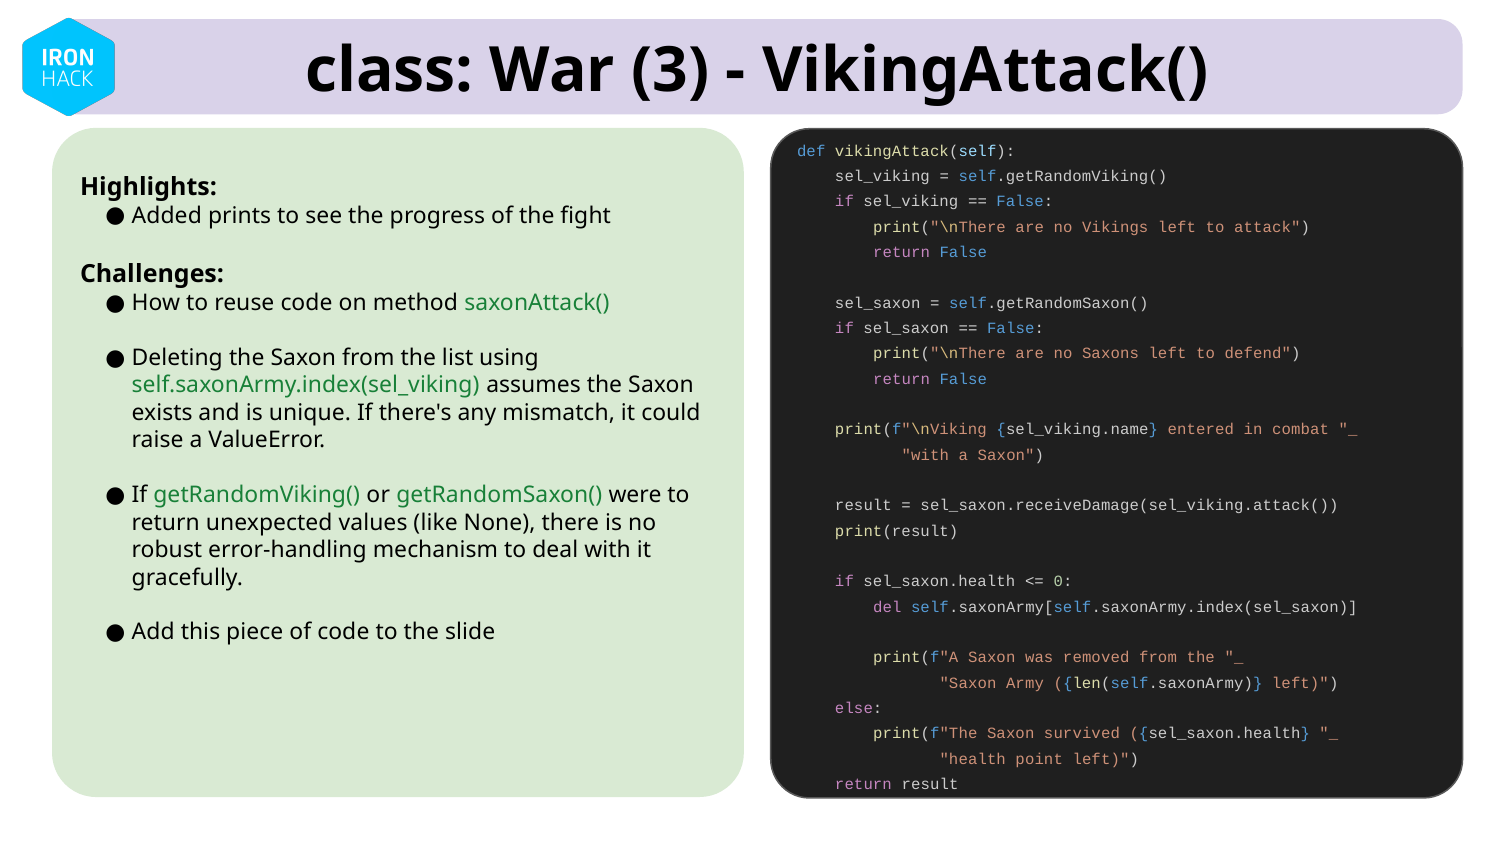

class: War (3) - VikingAttack()
Highlights:
Added prints to see the progress of the fight
Challenges:
How to reuse code on method saxonAttack()
Deleting the Saxon from the list using self.saxonArmy.index(sel_viking) assumes the Saxon exists and is unique. If there's any mismatch, it could raise a ValueError.
If getRandomViking() or getRandomSaxon() were to return unexpected values (like None), there is no robust error-handling mechanism to deal with it gracefully.
Add this piece of code to the slide
def vikingAttack(self):
 sel_viking = self.getRandomViking()
 if sel_viking == False:
 print("\nThere are no Vikings left to attack")
 return False
 sel_saxon = self.getRandomSaxon()
 if sel_saxon == False:
 print("\nThere are no Saxons left to defend")
 return False
 print(f"\nViking {sel_viking.name} entered in combat "_
 "with a Saxon")
 result = sel_saxon.receiveDamage(sel_viking.attack())
 print(result)
 if sel_saxon.health <= 0:
 del self.saxonArmy[self.saxonArmy.index(sel_saxon)]
 print(f"A Saxon was removed from the "_
 "Saxon Army ({len(self.saxonArmy)} left)")
 else:
 print(f"The Saxon survived ({sel_saxon.health} "_
 "health point left)")
 return result